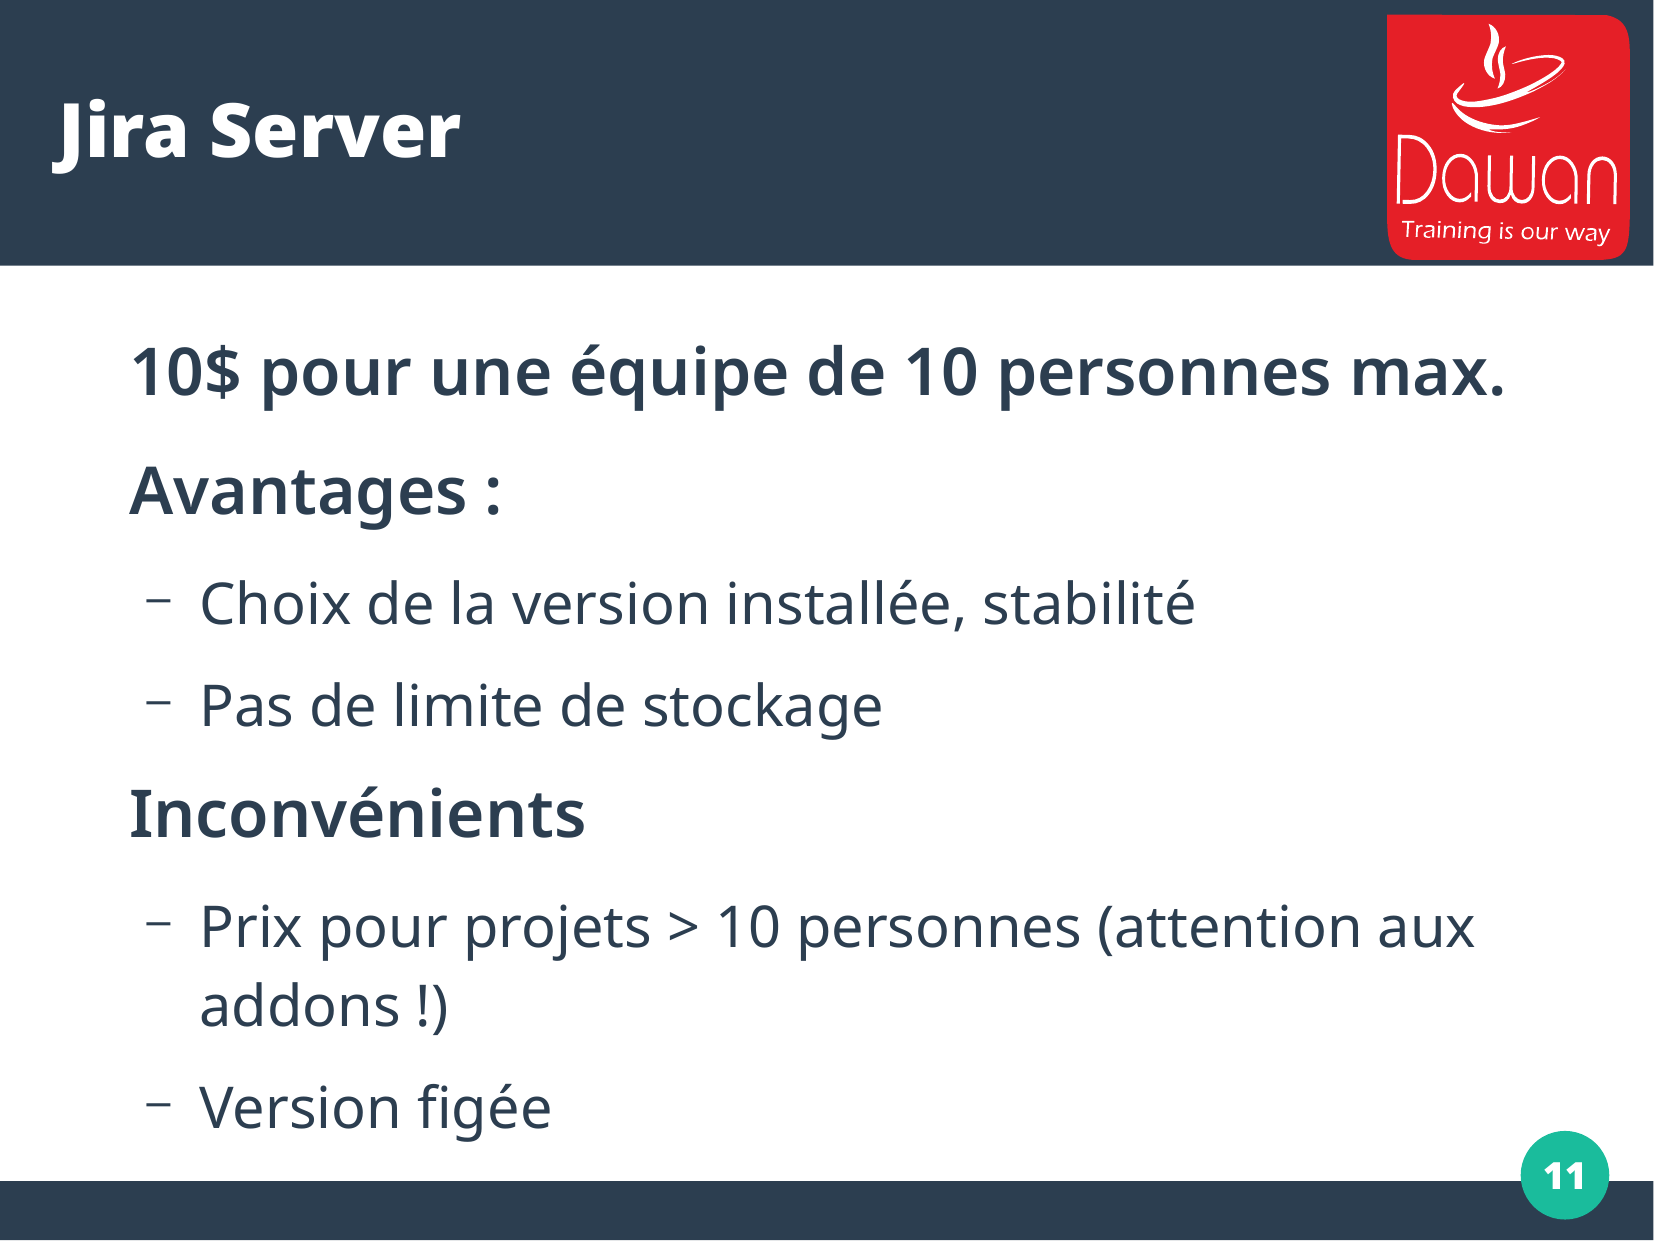

# Jira Server
10$ pour une équipe de 10 personnes max.
Avantages :
Choix de la version installée, stabilité
Pas de limite de stockage
Inconvénients
Prix pour projets > 10 personnes (attention aux addons !)
Version figée
11